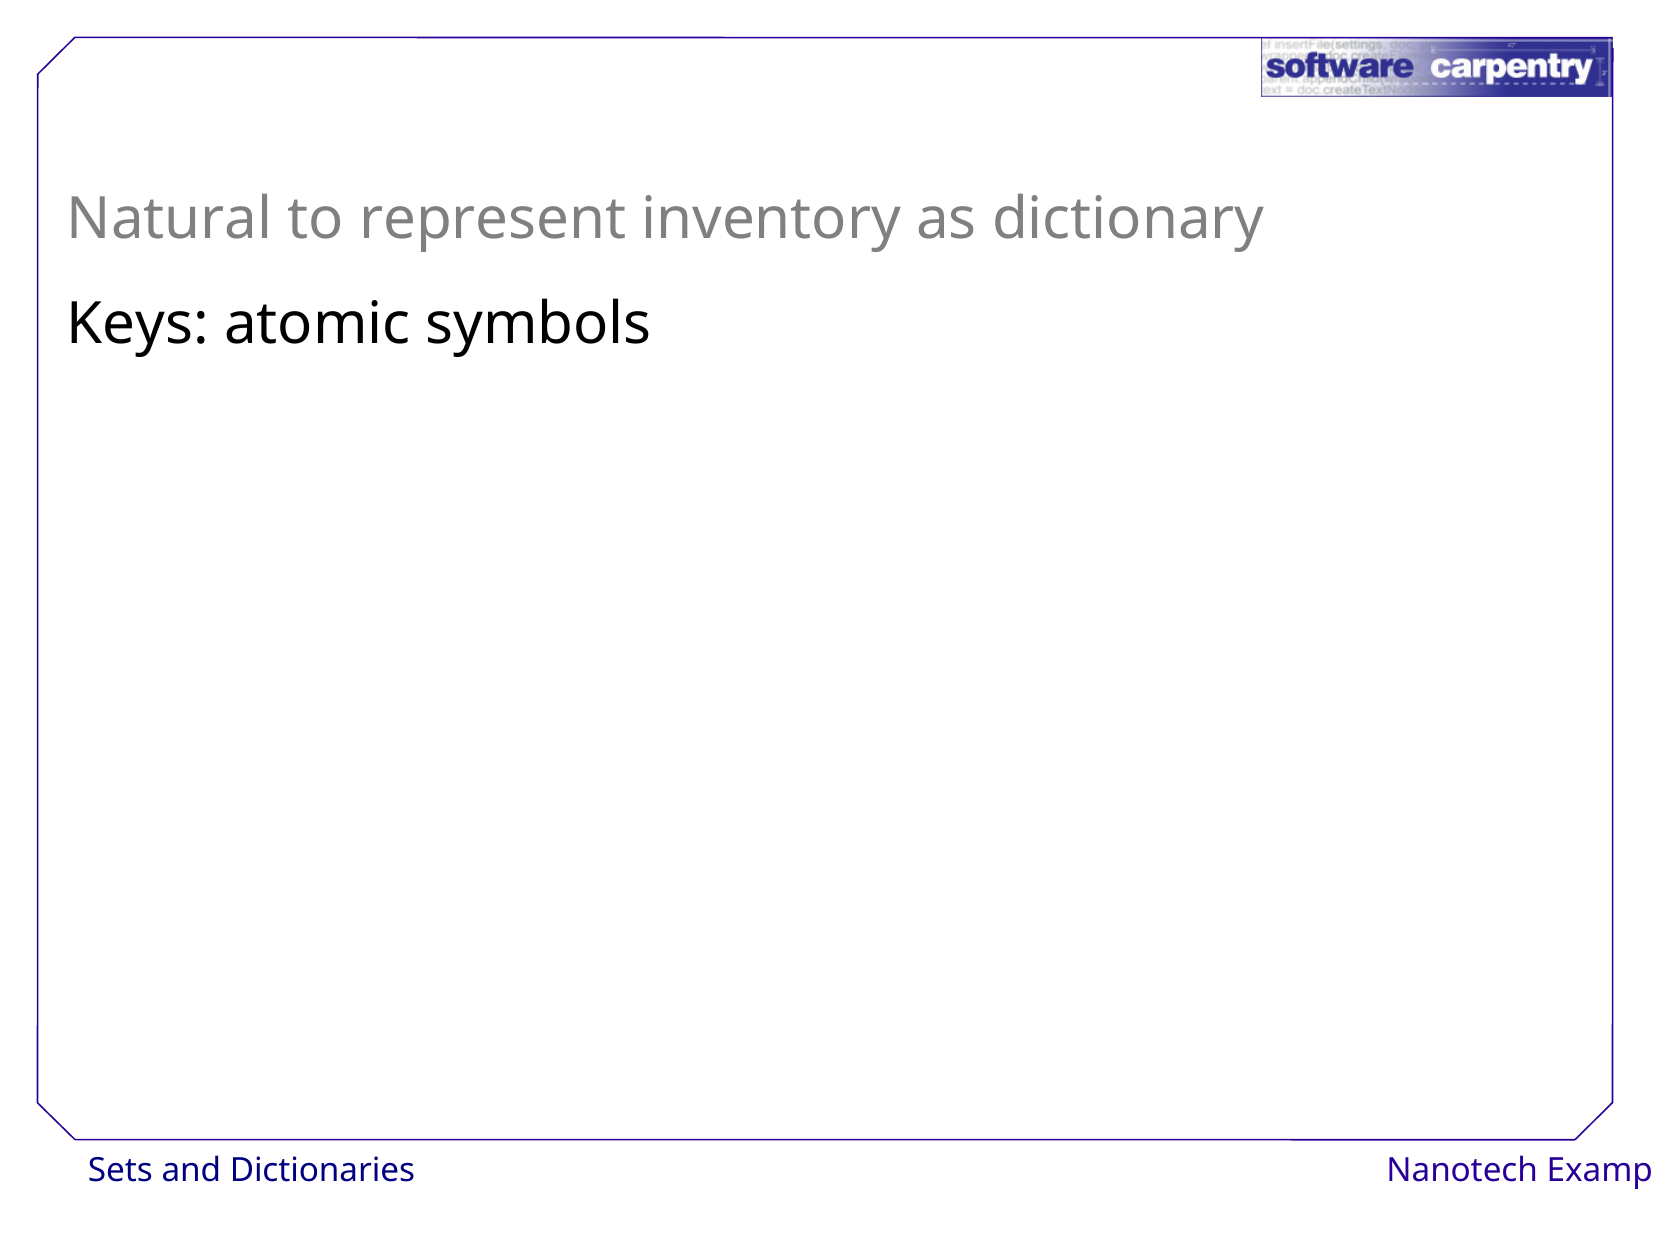

Natural to represent inventory as dictionary
Keys: atomic symbols